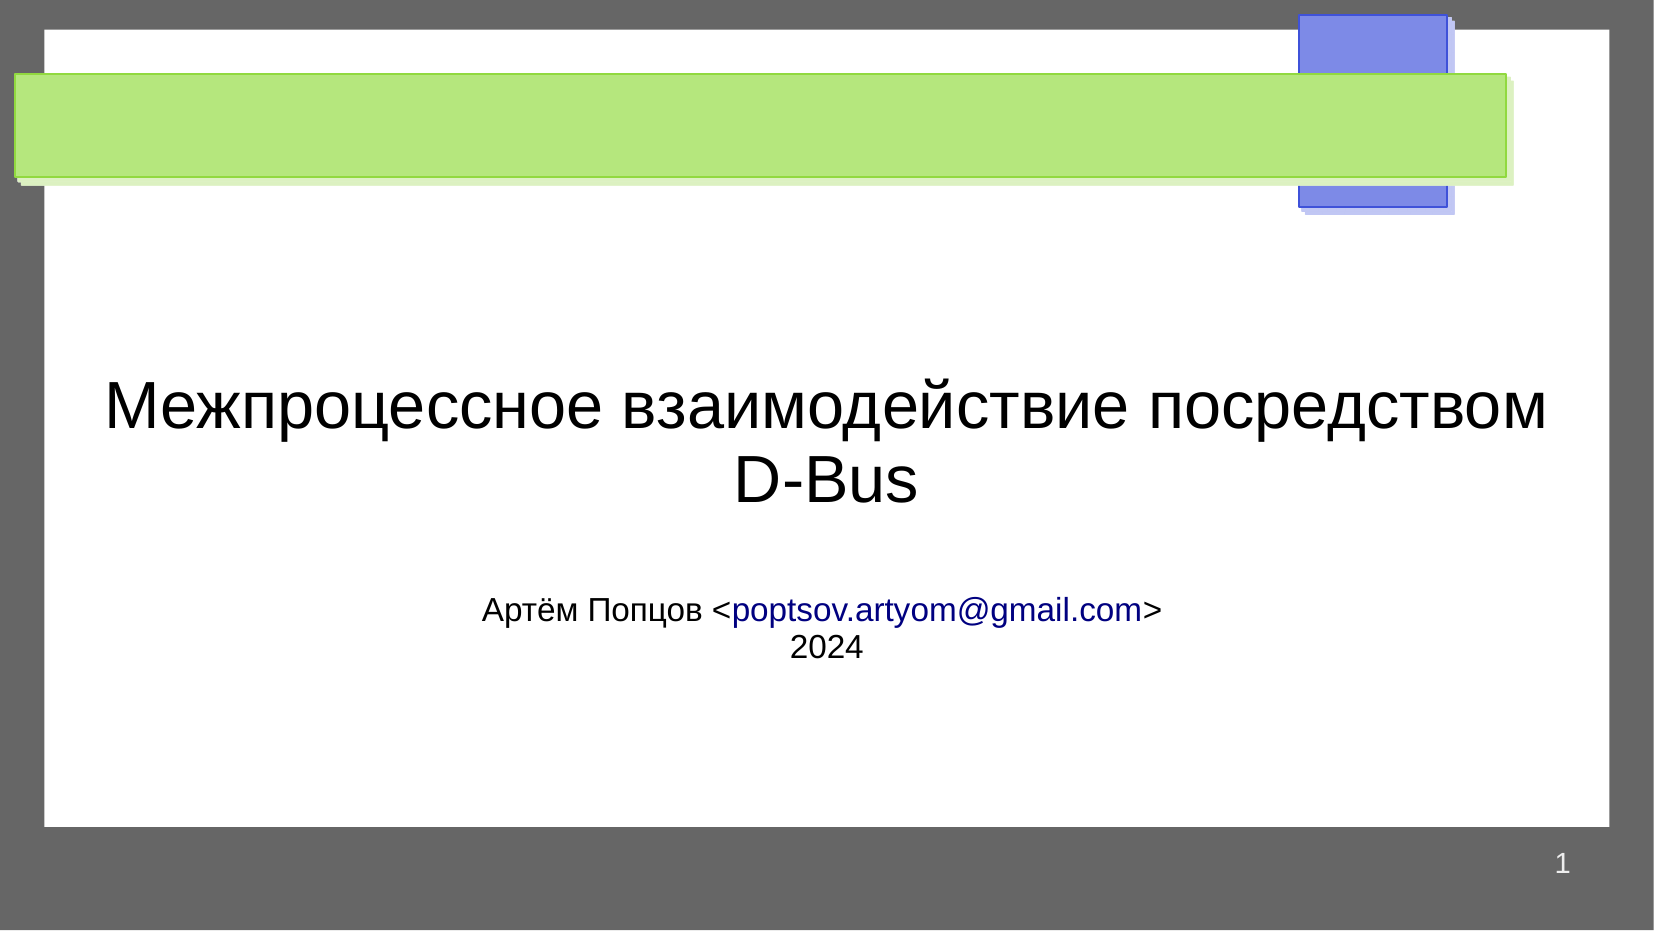

# Межпроцессное взаимодействие посредством D-Bus
Артём Попцов <poptsov.artyom@gmail.com>
2024
1